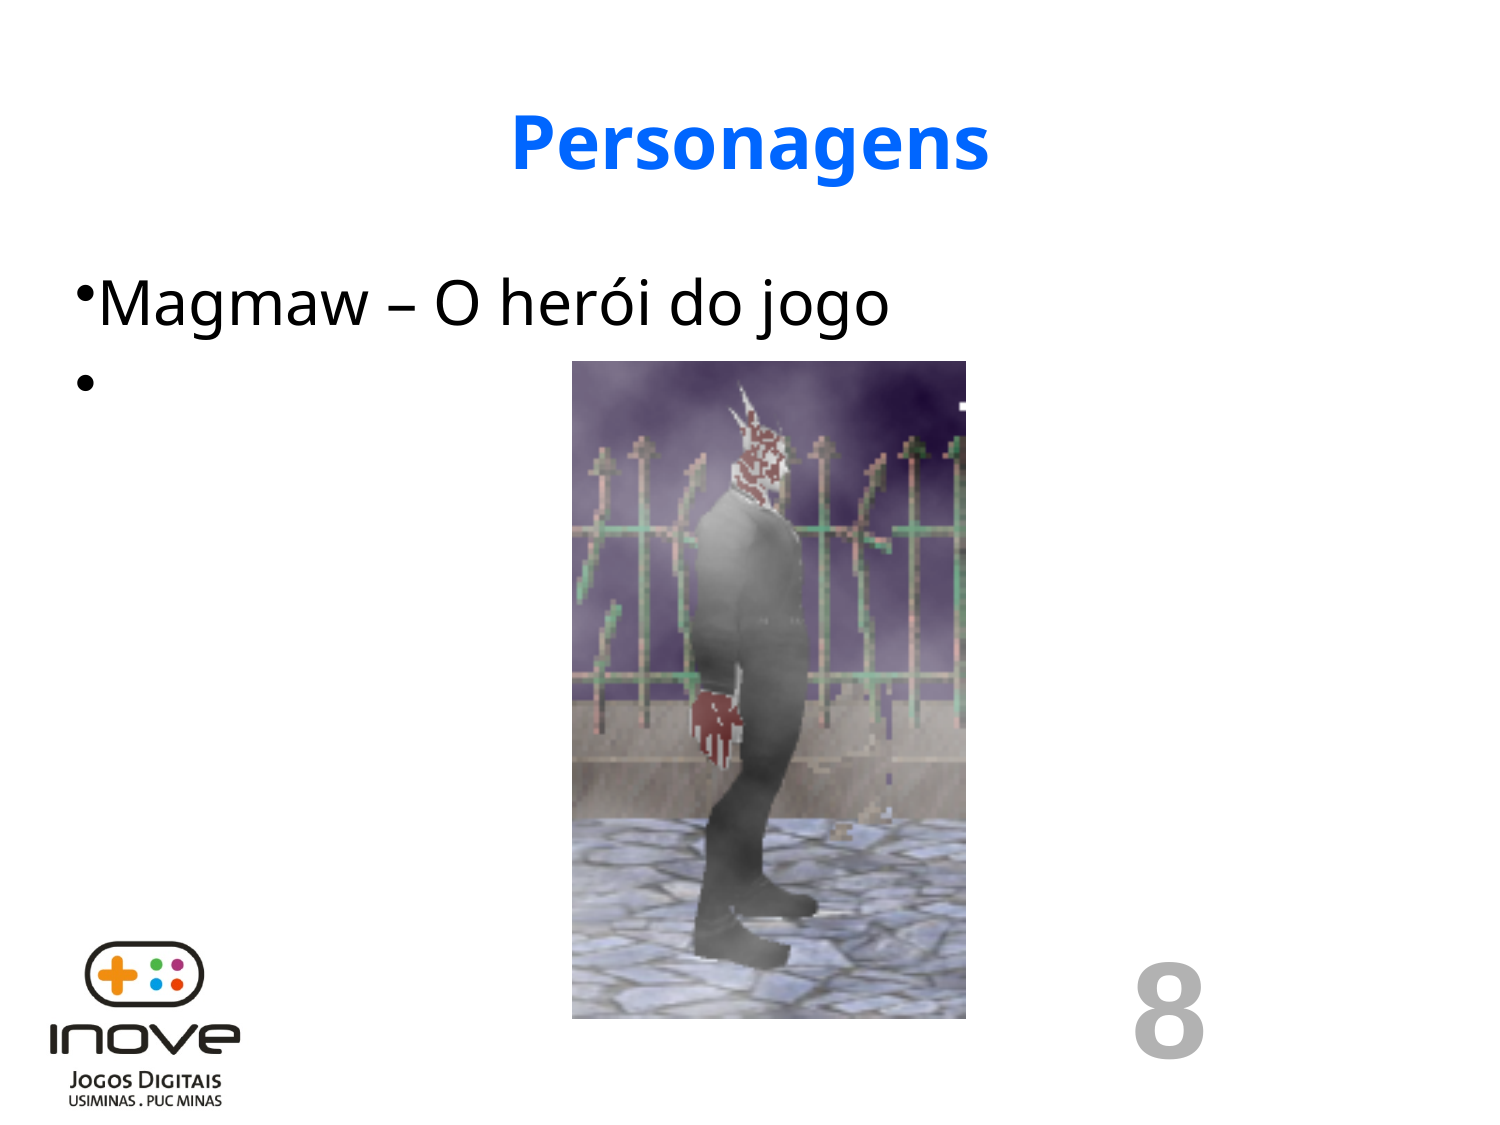

# Personagens
Magmaw – O herói do jogo